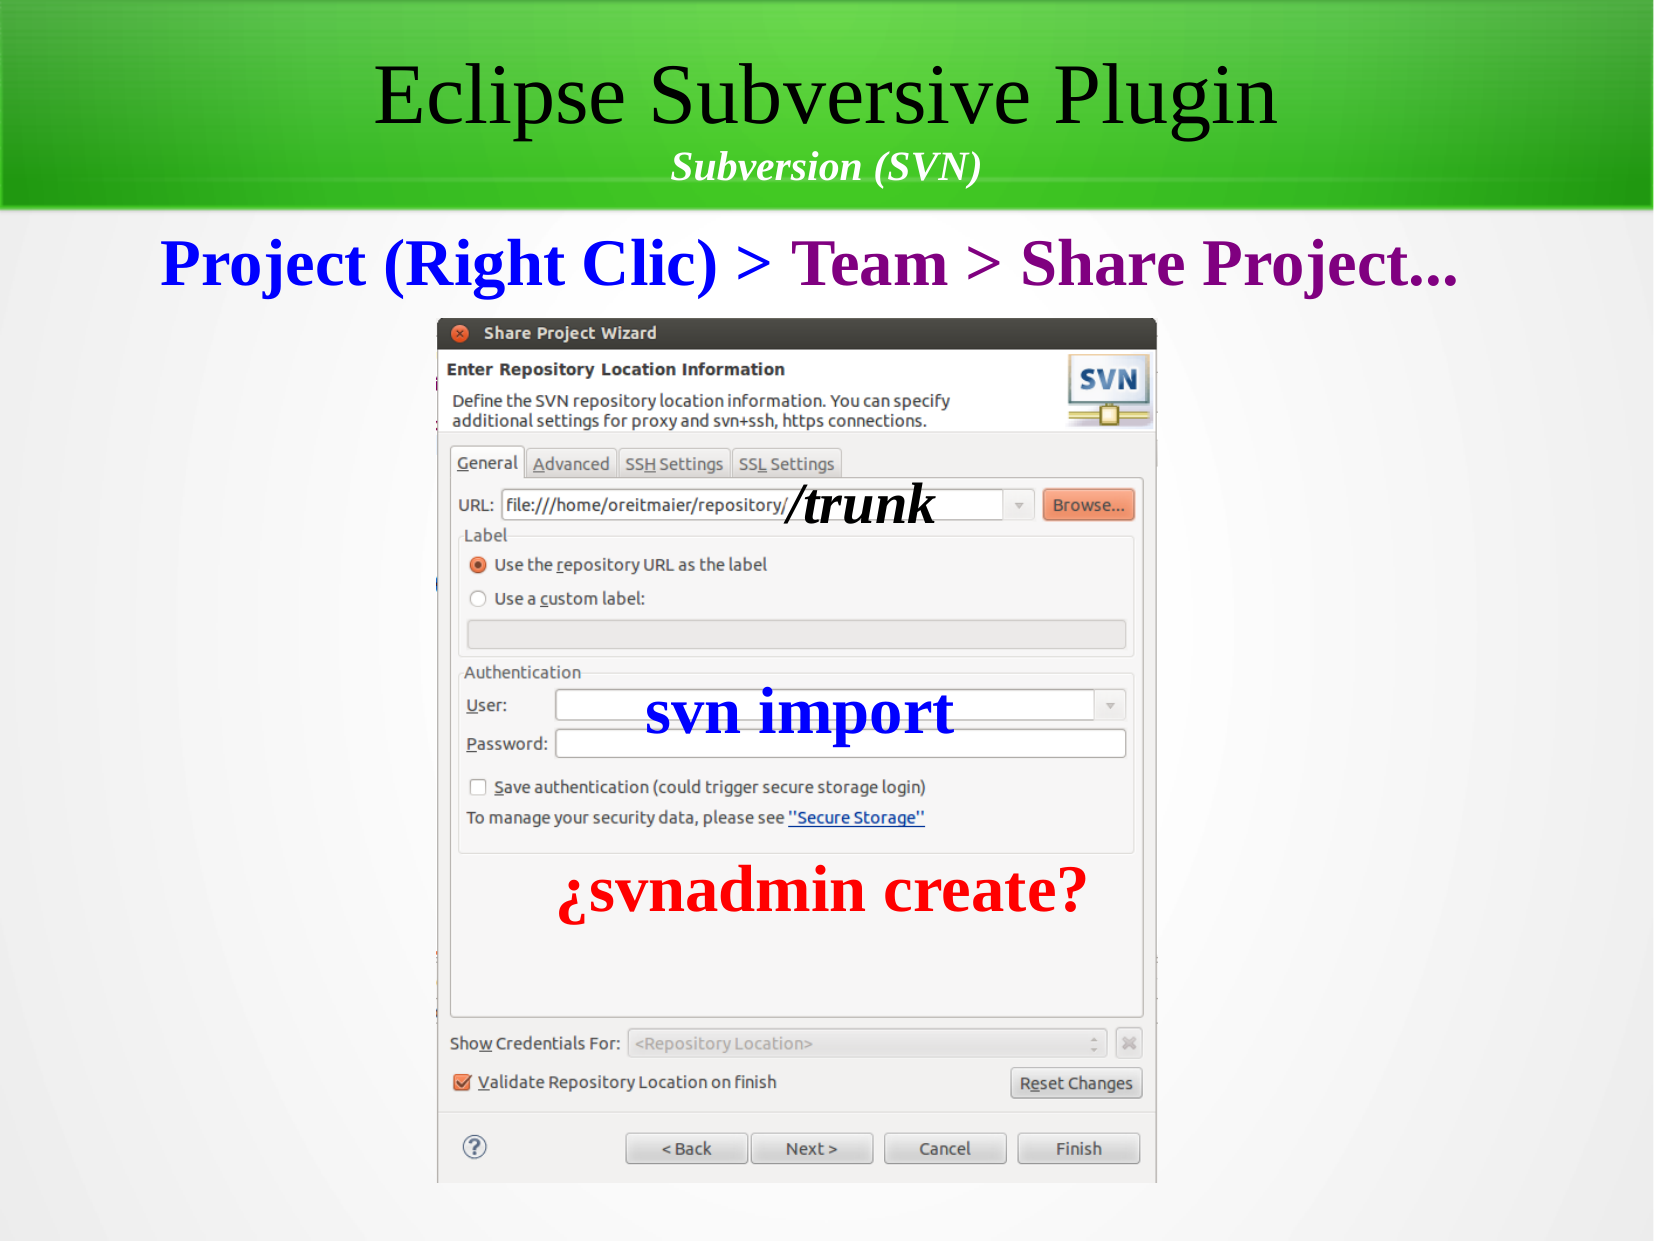

# Eclipse Subversive Plugin Subversion (SVN)
Project (Right Clic) > Team > Share Project...
/trunk
svn import
¿svnadmin create?